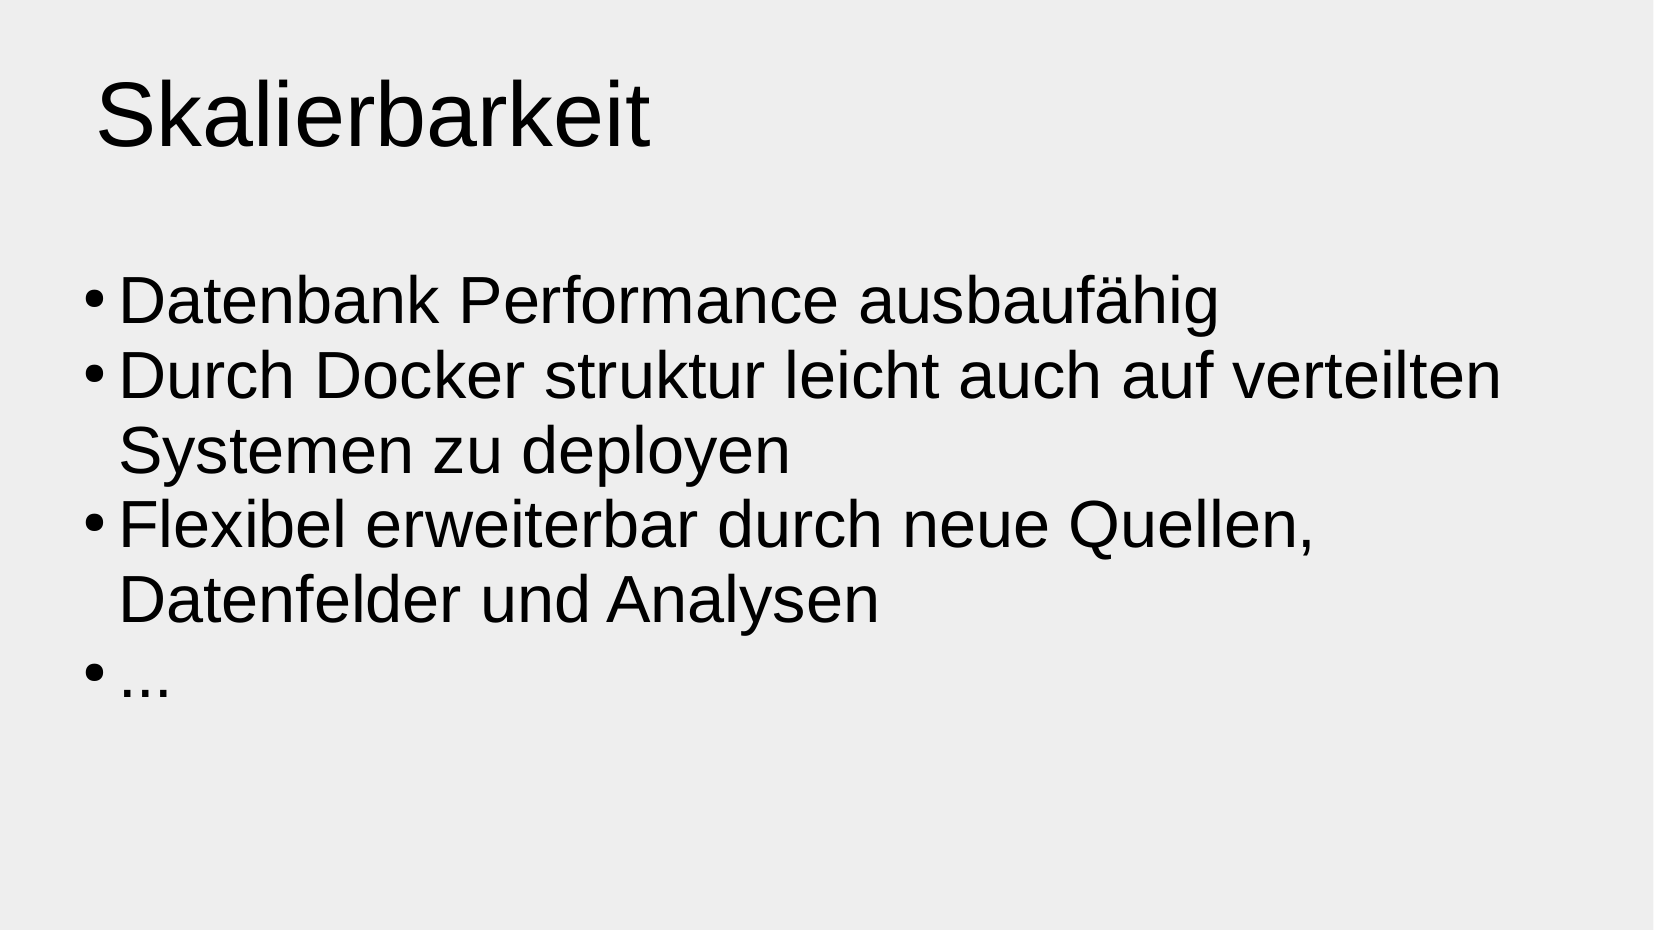

# Skalierbarkeit
Datenbank Performance ausbaufähig
Durch Docker struktur leicht auch auf verteilten Systemen zu deployen
Flexibel erweiterbar durch neue Quellen, Datenfelder und Analysen
...